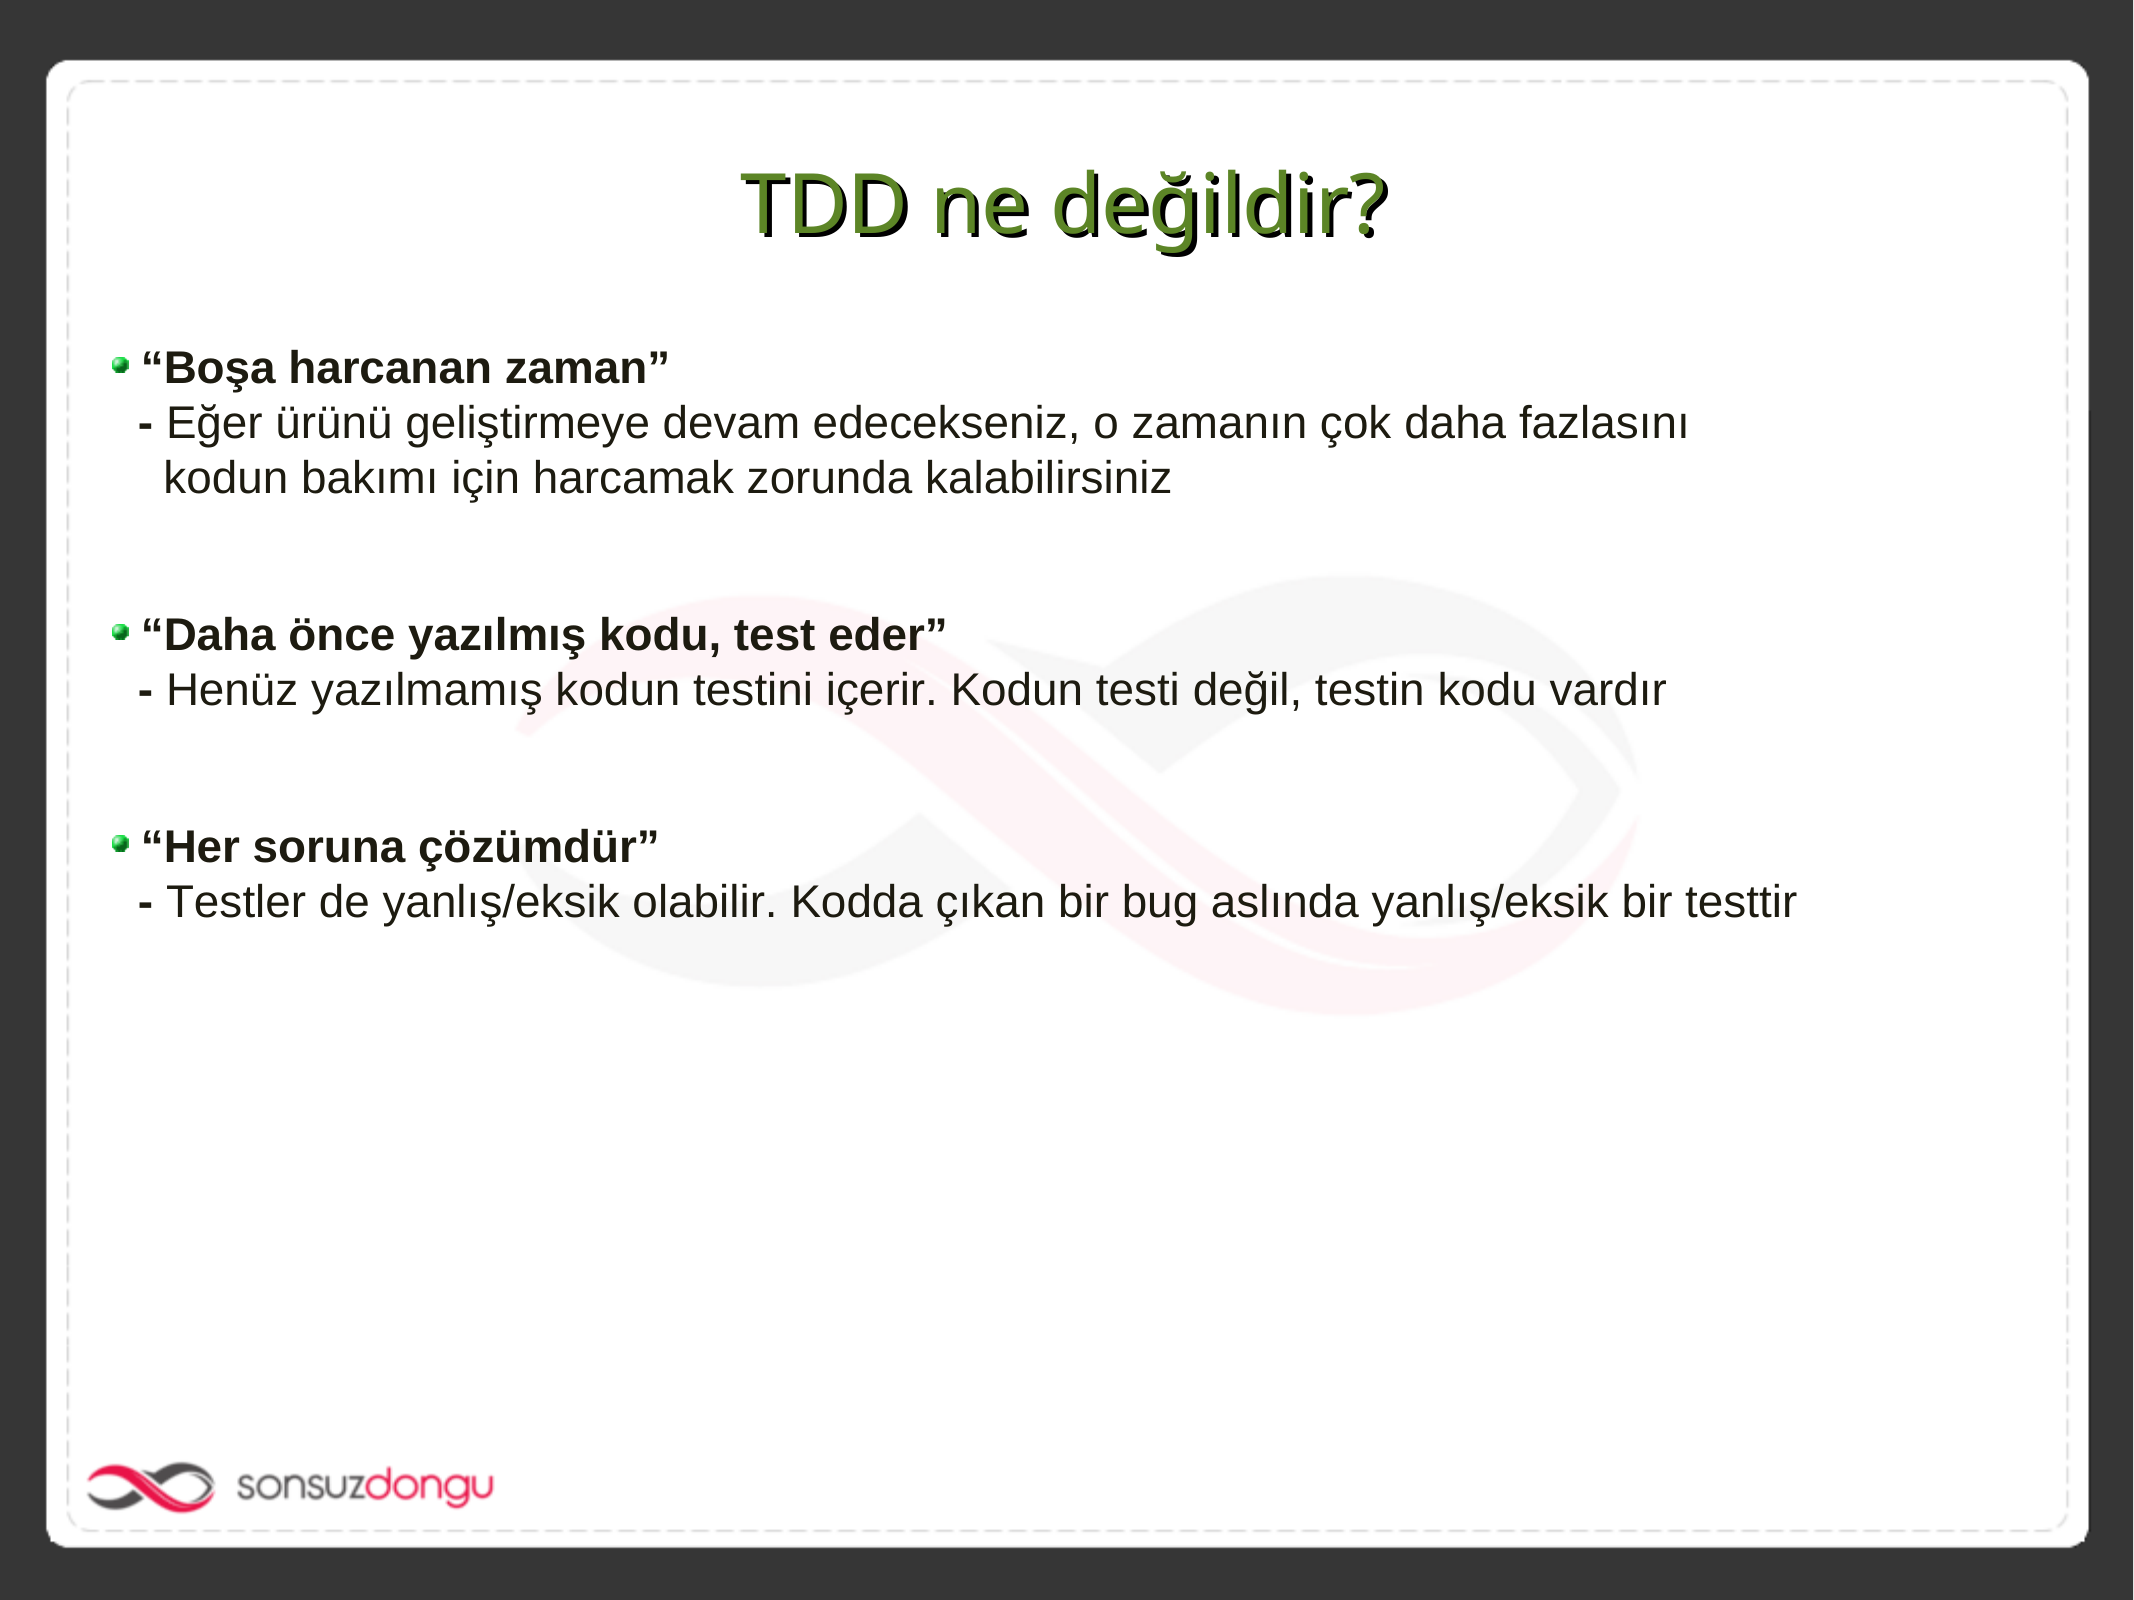

TDD ne değildir?
 “Boşa harcanan zaman”
 - Eğer ürünü geliştirmeye devam edecekseniz, o zamanın çok daha fazlasını
 kodun bakımı için harcamak zorunda kalabilirsiniz
 “Daha önce yazılmış kodu, test eder”
 - Henüz yazılmamış kodun testini içerir. Kodun testi değil, testin kodu vardır
 “Her soruna çözümdür”
 - Testler de yanlış/eksik olabilir. Kodda çıkan bir bug aslında yanlış/eksik bir testtir